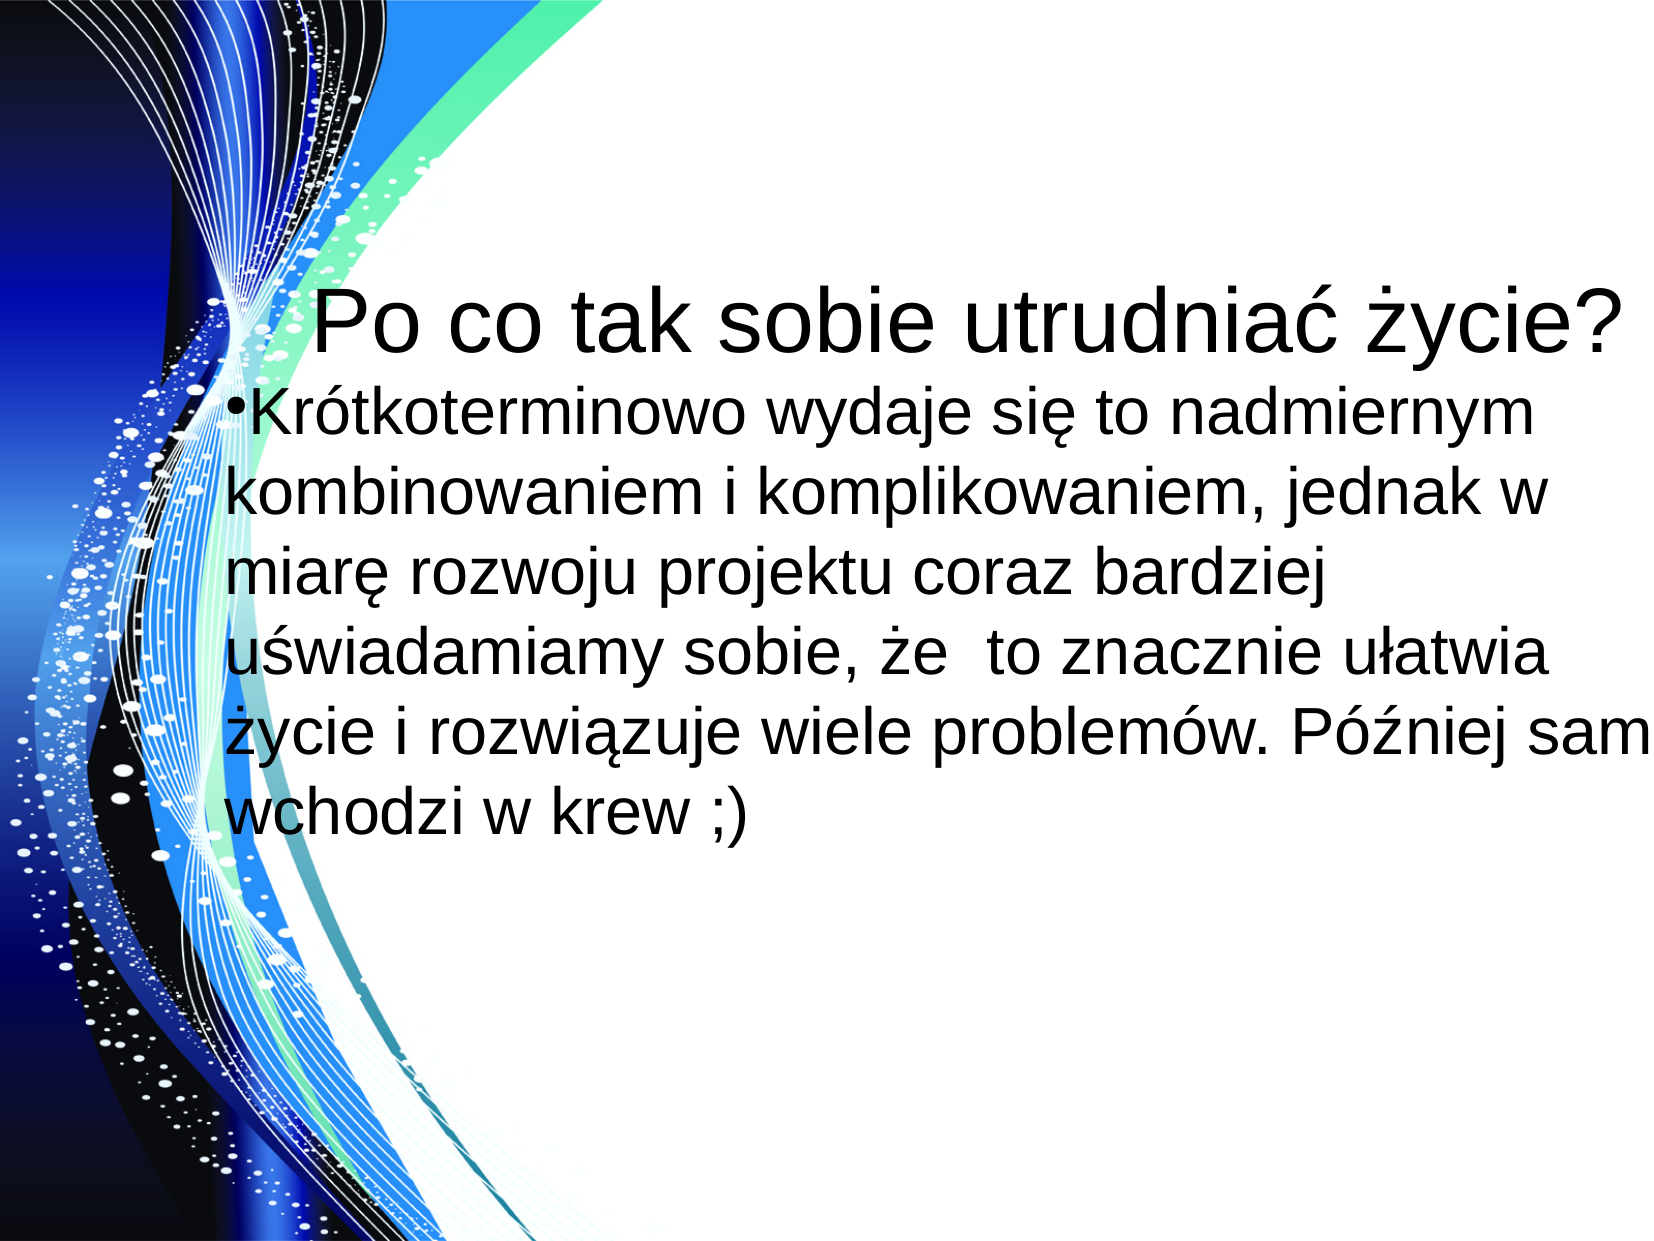

# Po co tak sobie utrudniać życie?
Krótkoterminowo wydaje się to nadmiernym kombinowaniem i komplikowaniem, jednak w miarę rozwoju projektu coraz bardziej uświadamiamy sobie, że  to znacznie ułatwia życie i rozwiązuje wiele problemów. Później samo wchodzi w krew ;)